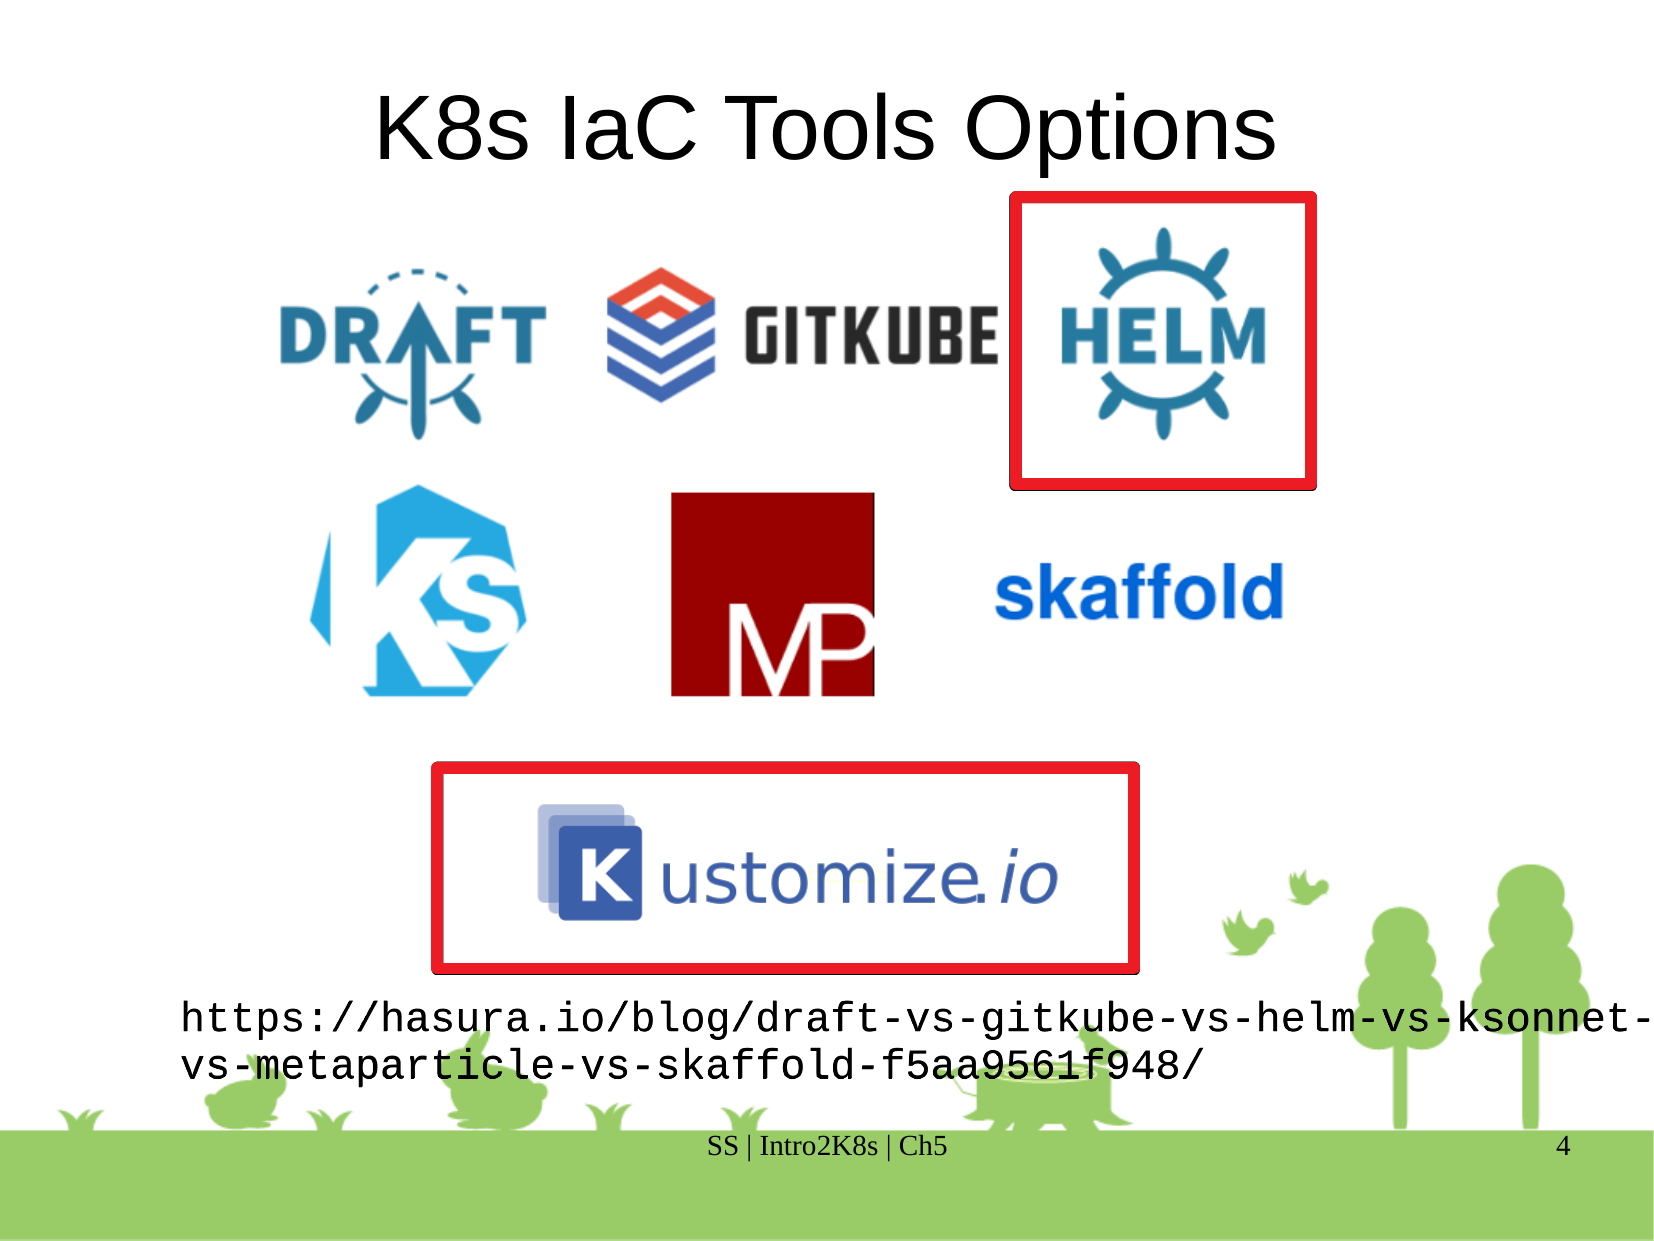

# K8s IaC Tools Options
https://hasura.io/blog/draft-vs-gitkube-vs-helm-vs-ksonnet-vs-metaparticle-vs-skaffold-f5aa9561f948/
SS | Intro2K8s | Ch5
4